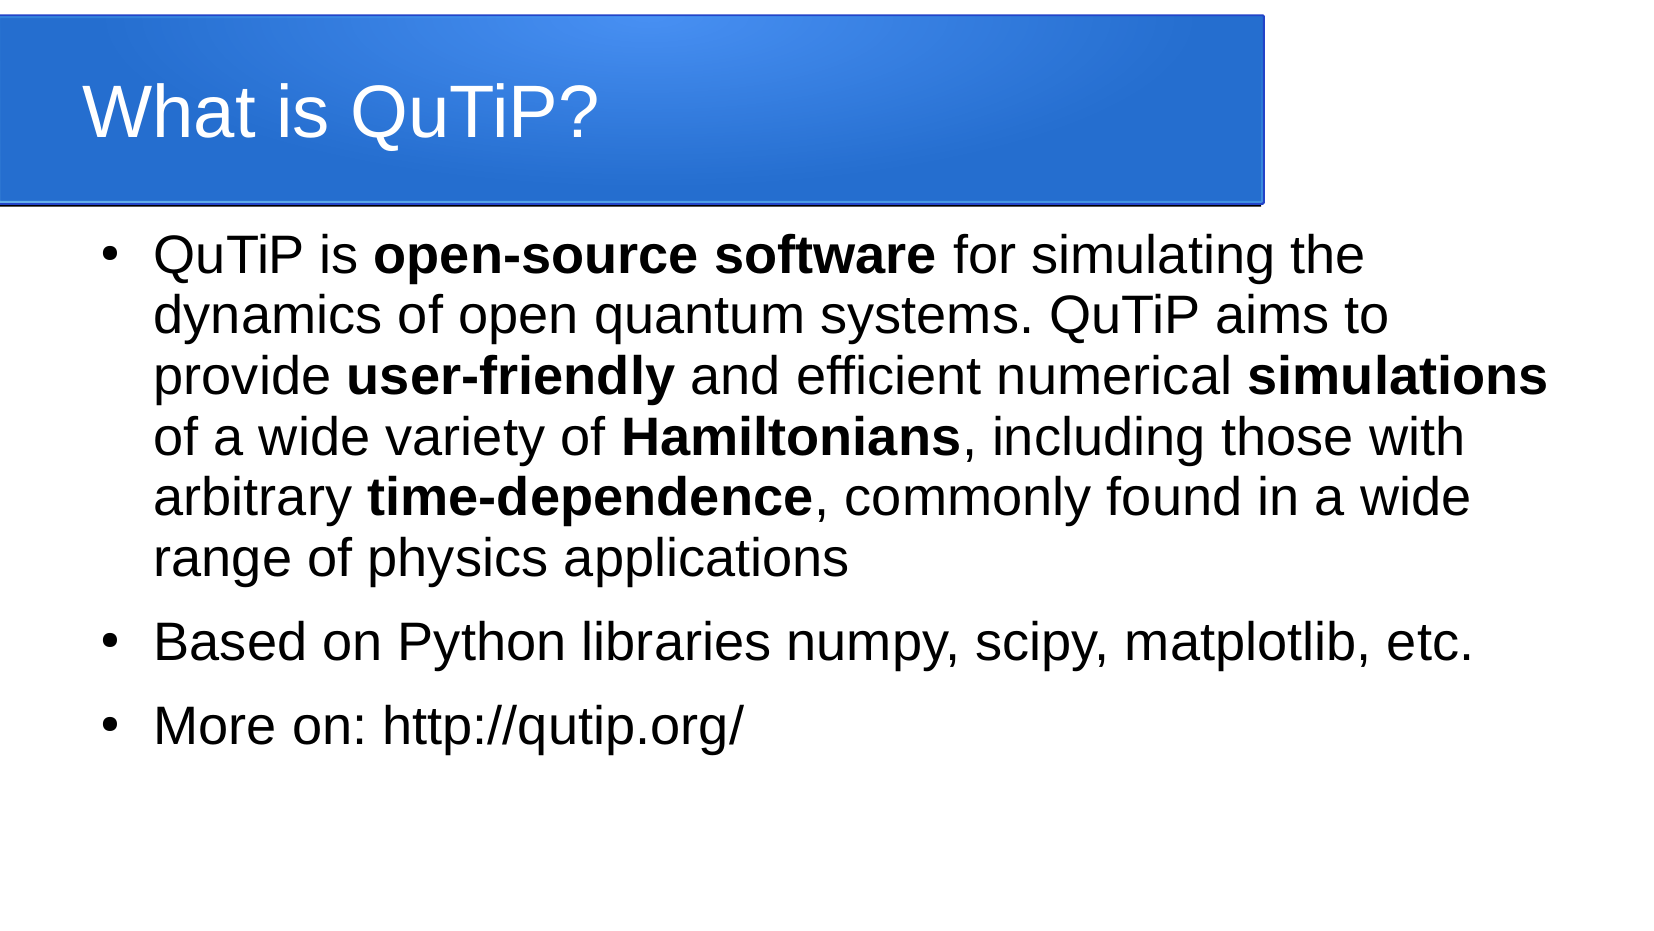

# What is QuTiP?
QuTiP is open-source software for simulating the dynamics of open quantum systems. QuTiP aims to provide user-friendly and efficient numerical simulations of a wide variety of Hamiltonians, including those with arbitrary time-dependence, commonly found in a wide range of physics applications
Based on Python libraries numpy, scipy, matplotlib, etc.
More on: http://qutip.org/